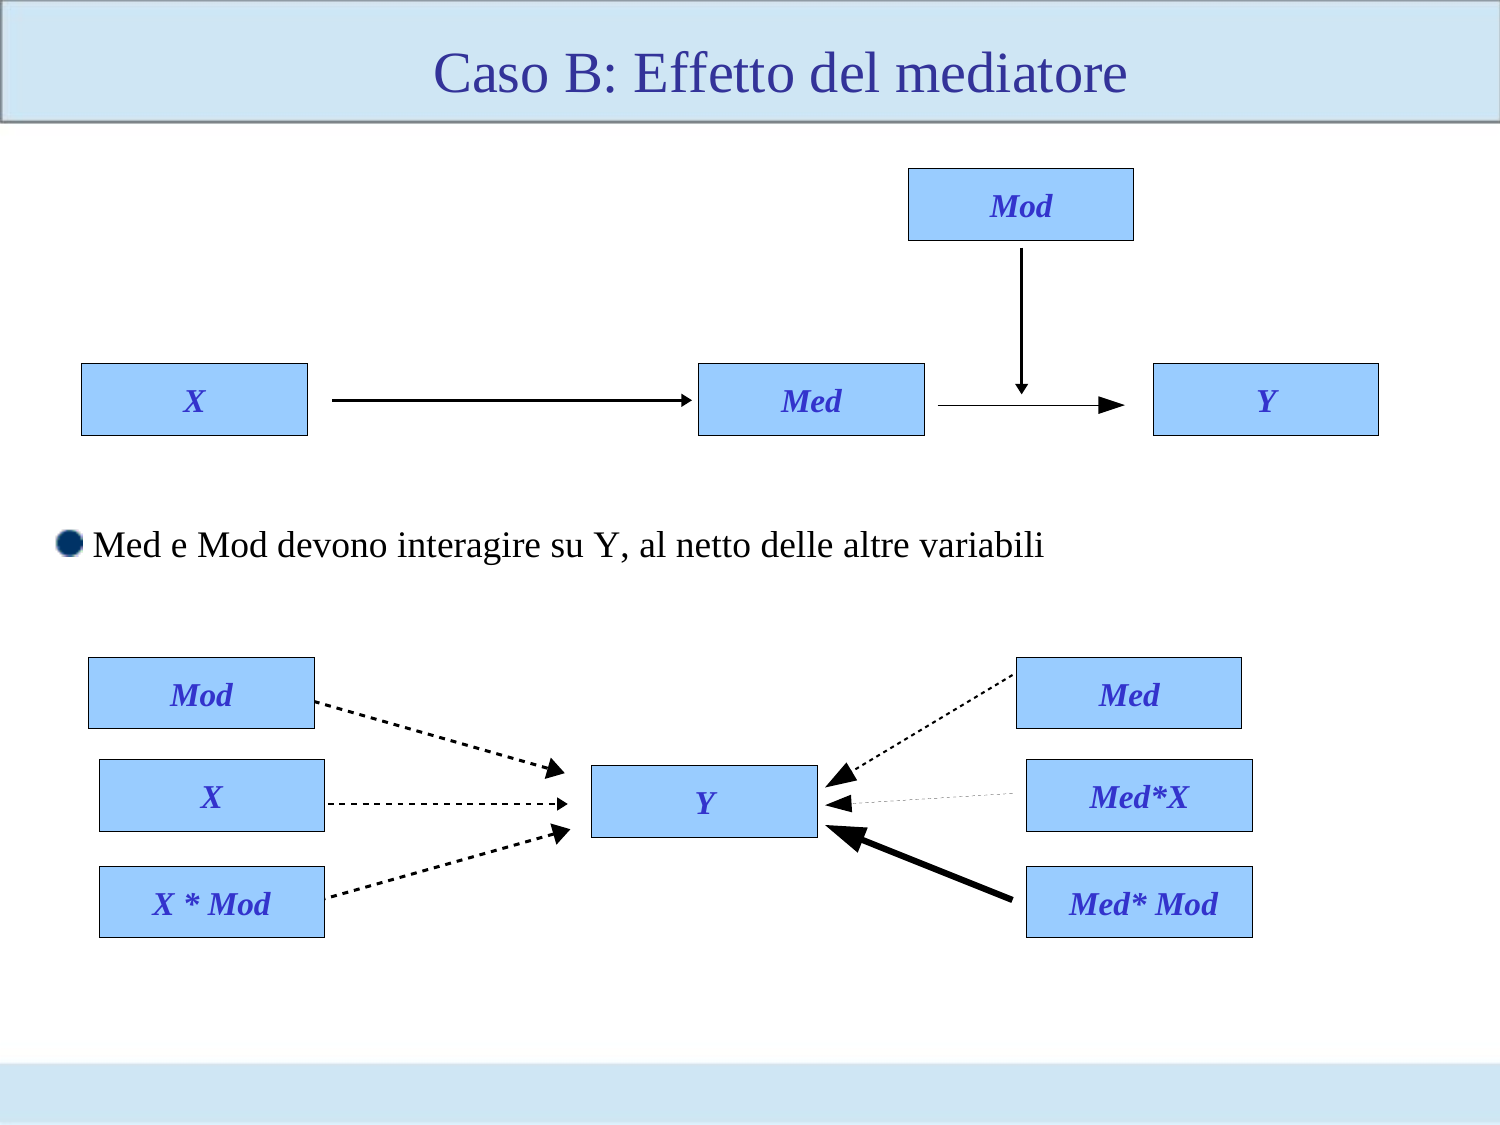

# Caso B: Effetto del mediatore
Mod
X
Med
Y
 Med e Mod devono interagire su Y, al netto delle altre variabili
Mod
Med
X
Med*X
Y
X * Mod
 Med* Mod